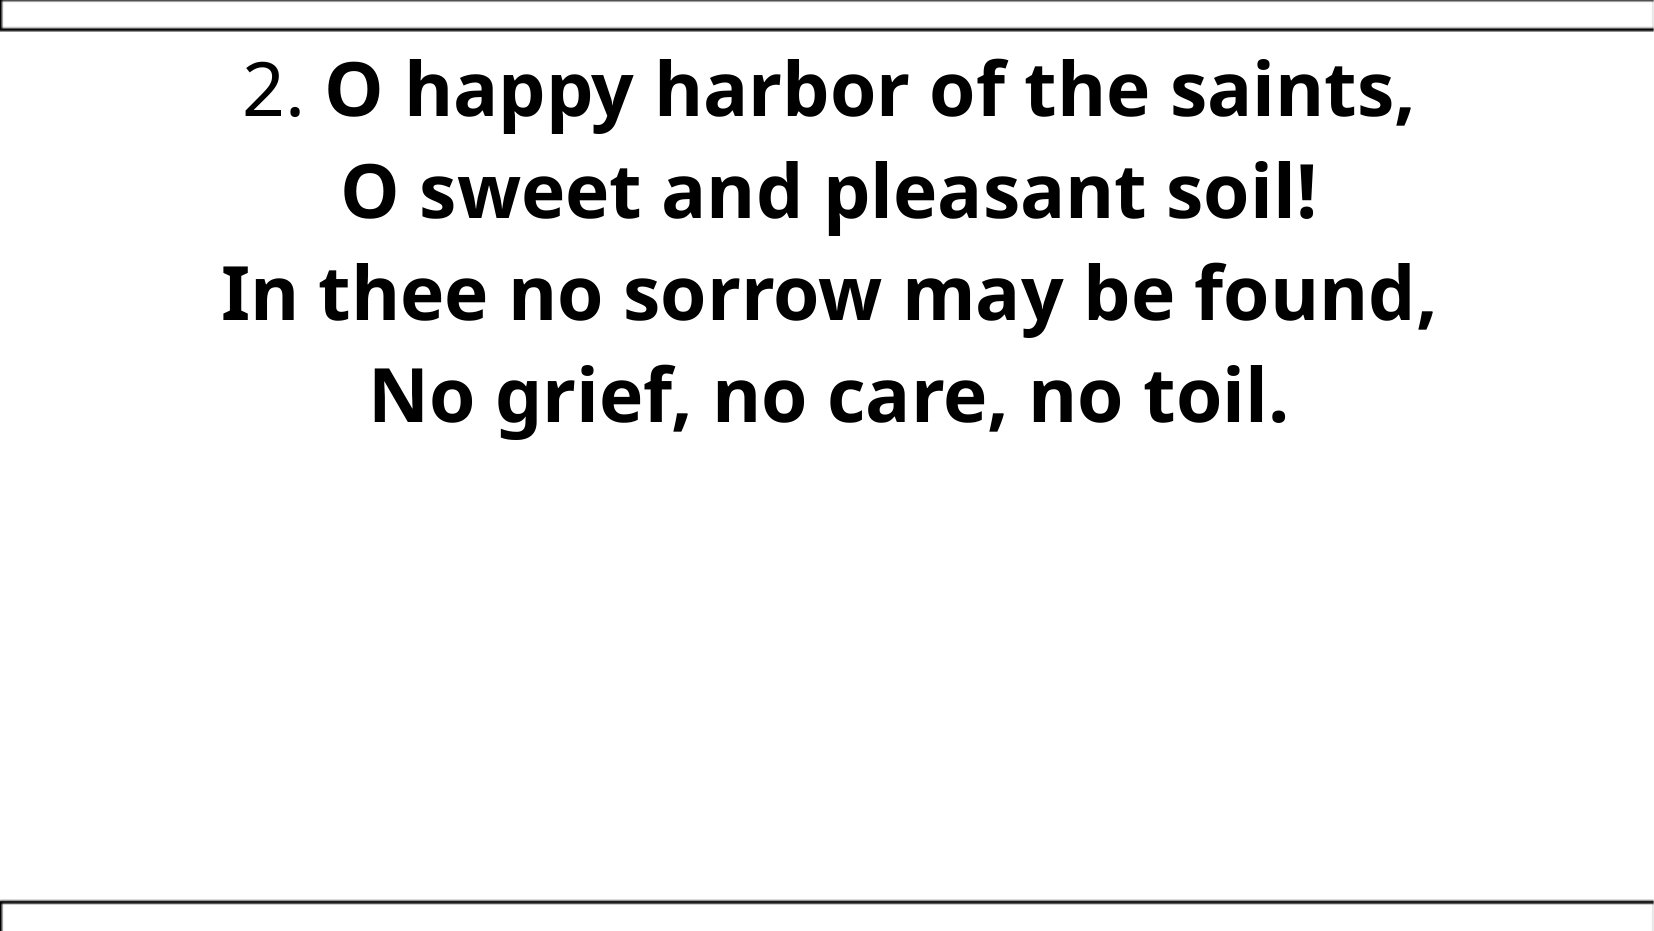

2. O happy harbor of the saints,
O sweet and pleasant soil!
In thee no sorrow may be found,
No grief, no care, no toil.